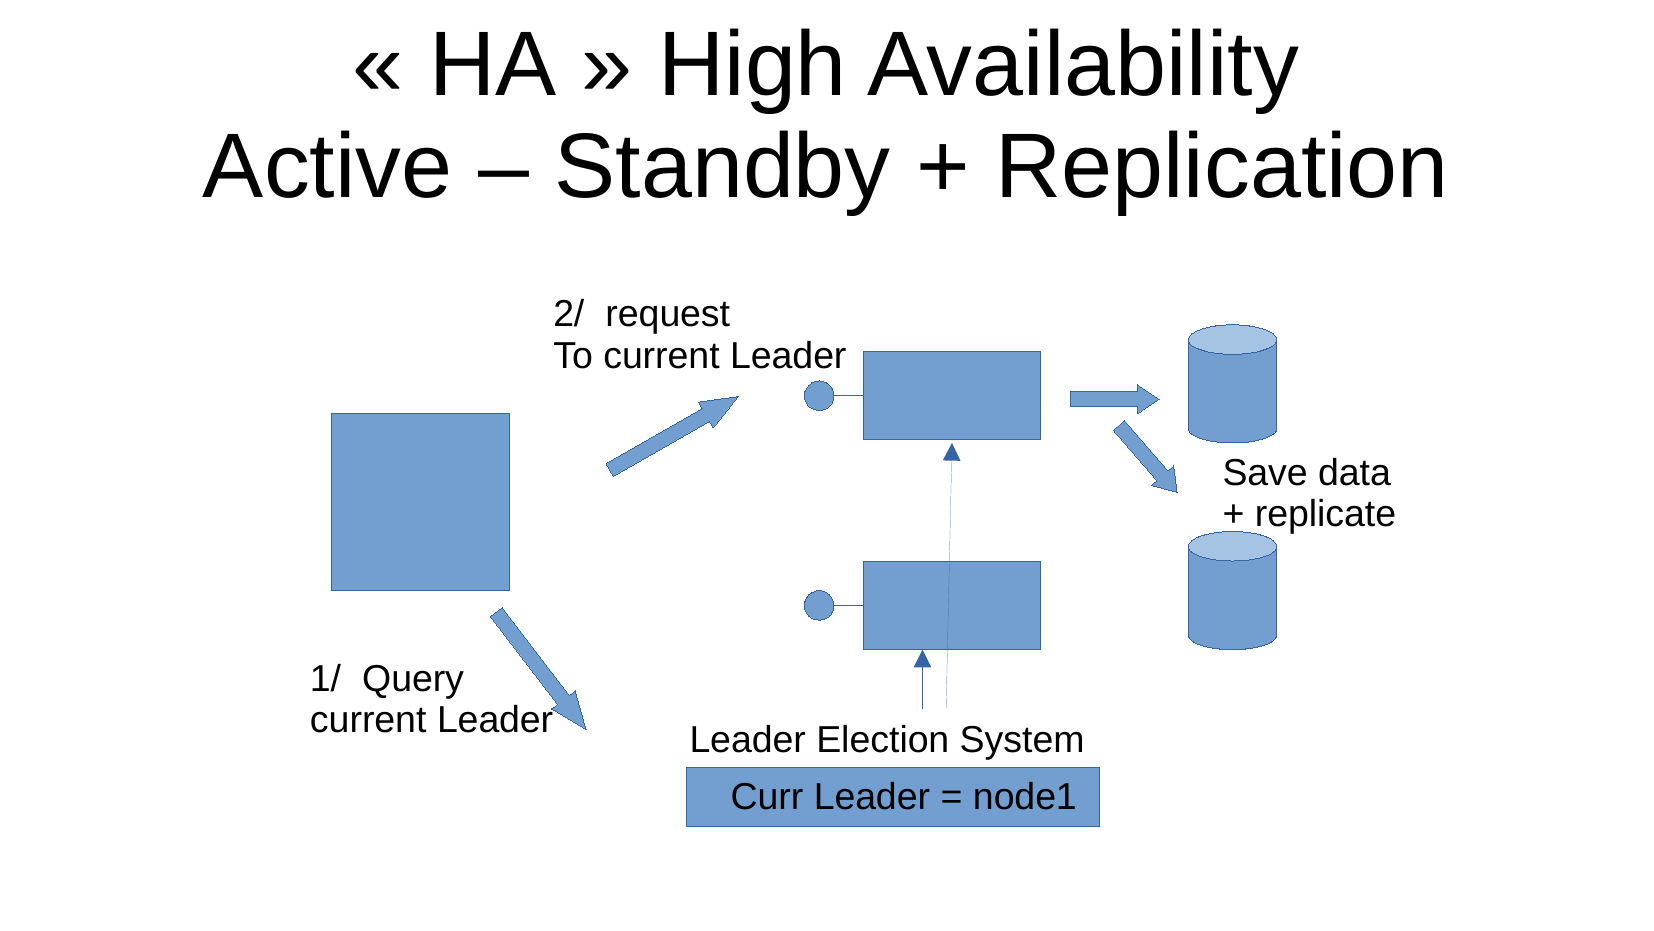

# « HA » High Availability Active – Standby + Replication
2/ request
To current Leader
Save data
+ replicate
1/ Query
current Leader
Leader Election System
Curr Leader = node1